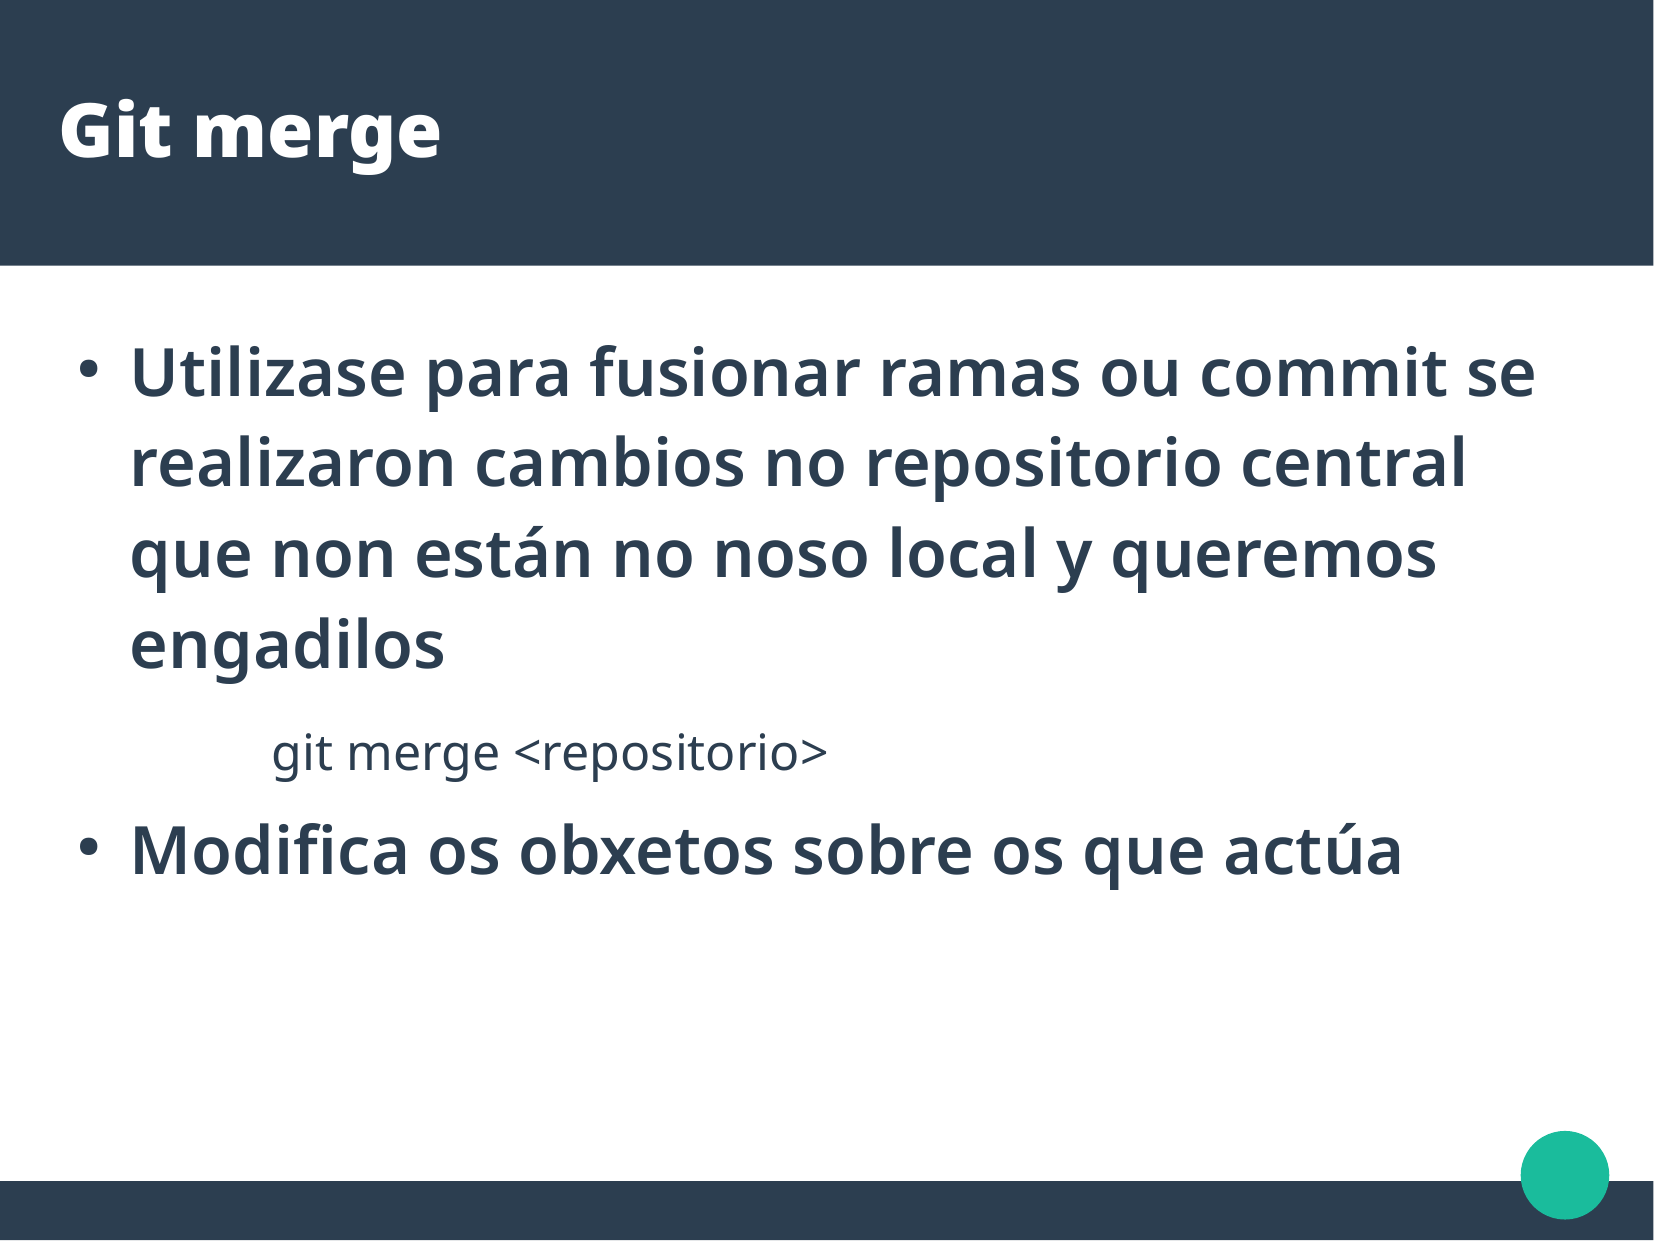

# Git merge
Utilizase para fusionar ramas ou commit se realizaron cambios no repositorio central que non están no noso local y queremos engadilos
git merge <repositorio>
Modifica os obxetos sobre os que actúa